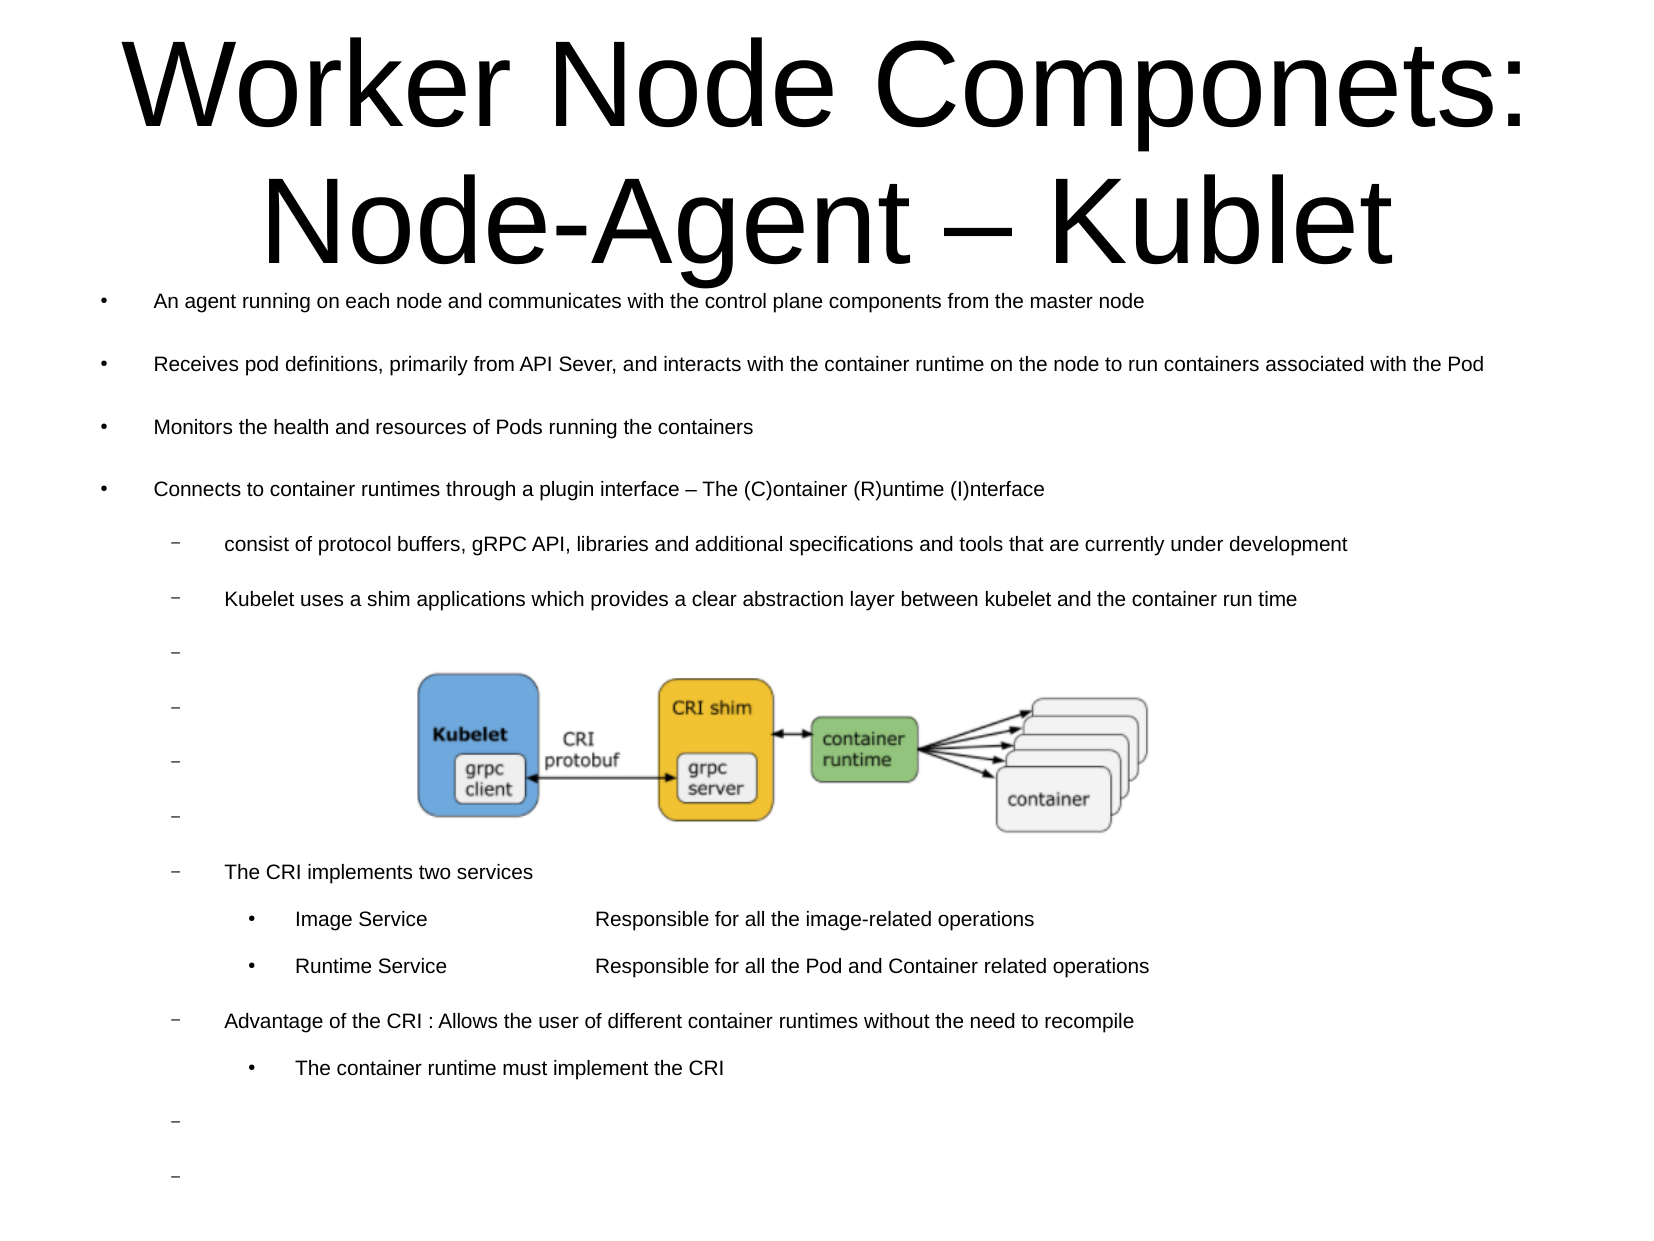

# Worker Node Componets: Node-Agent – Kublet
An agent running on each node and communicates with the control plane components from the master node
Receives pod definitions, primarily from API Sever, and interacts with the container runtime on the node to run containers associated with the Pod
Monitors the health and resources of Pods running the containers
Connects to container runtimes through a plugin interface – The (C)ontainer (R)untime (I)nterface
consist of protocol buffers, gRPC API, libraries and additional specifications and tools that are currently under development
Kubelet uses a shim applications which provides a clear abstraction layer between kubelet and the container run time
The CRI implements two services
Image Service 			Responsible for all the image-related operations
Runtime Service		Responsible for all the Pod and Container related operations
Advantage of the CRI : Allows the user of different container runtimes without the need to recompile
The container runtime must implement the CRI